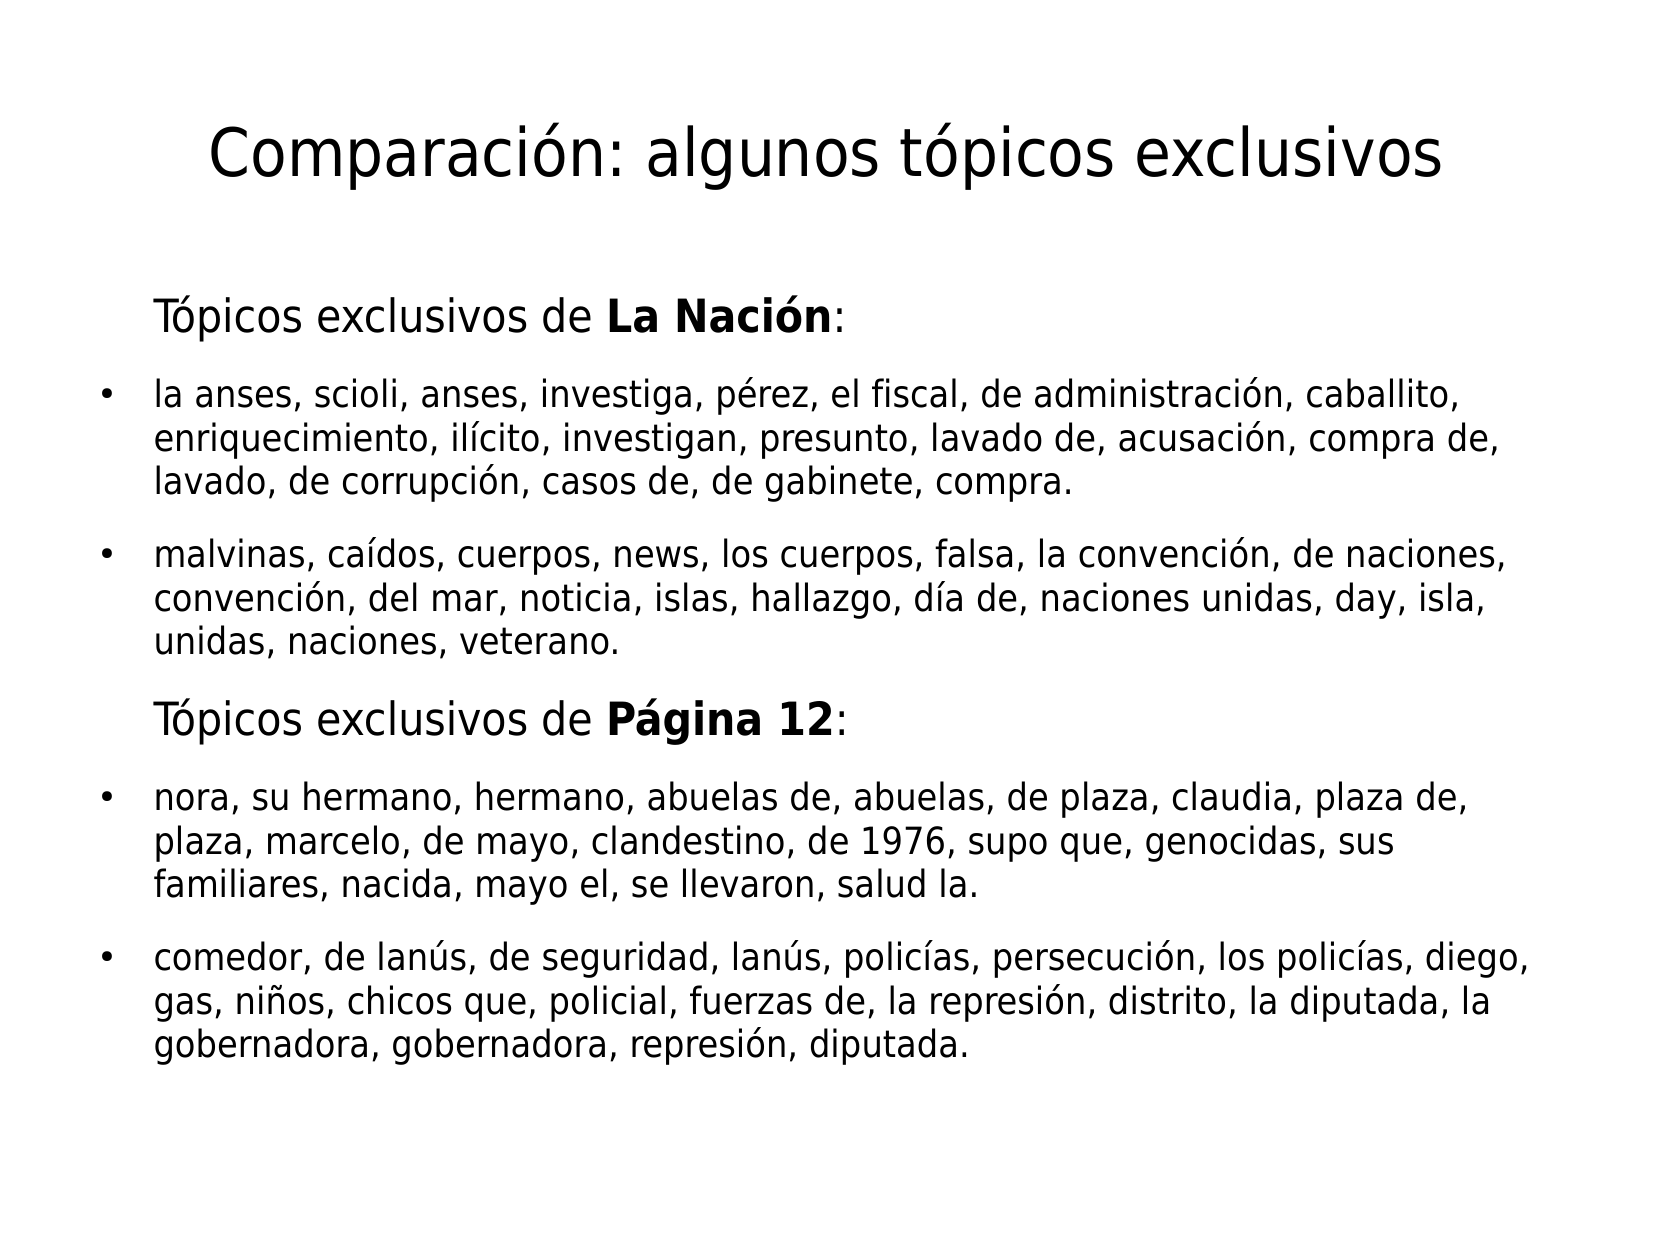

# Comparación: algunos tópicos exclusivos
Tópicos exclusivos de La Nación:
la anses, scioli, anses, investiga, pérez, el fiscal, de administración, caballito, enriquecimiento, ilícito, investigan, presunto, lavado de, acusación, compra de, lavado, de corrupción, casos de, de gabinete, compra.
malvinas, caídos, cuerpos, news, los cuerpos, falsa, la convención, de naciones, convención, del mar, noticia, islas, hallazgo, día de, naciones unidas, day, isla, unidas, naciones, veterano.
Tópicos exclusivos de Página 12:
nora, su hermano, hermano, abuelas de, abuelas, de plaza, claudia, plaza de, plaza, marcelo, de mayo, clandestino, de 1976, supo que, genocidas, sus familiares, nacida, mayo el, se llevaron, salud la.
comedor, de lanús, de seguridad, lanús, policías, persecución, los policías, diego, gas, niños, chicos que, policial, fuerzas de, la represión, distrito, la diputada, la gobernadora, gobernadora, represión, diputada.